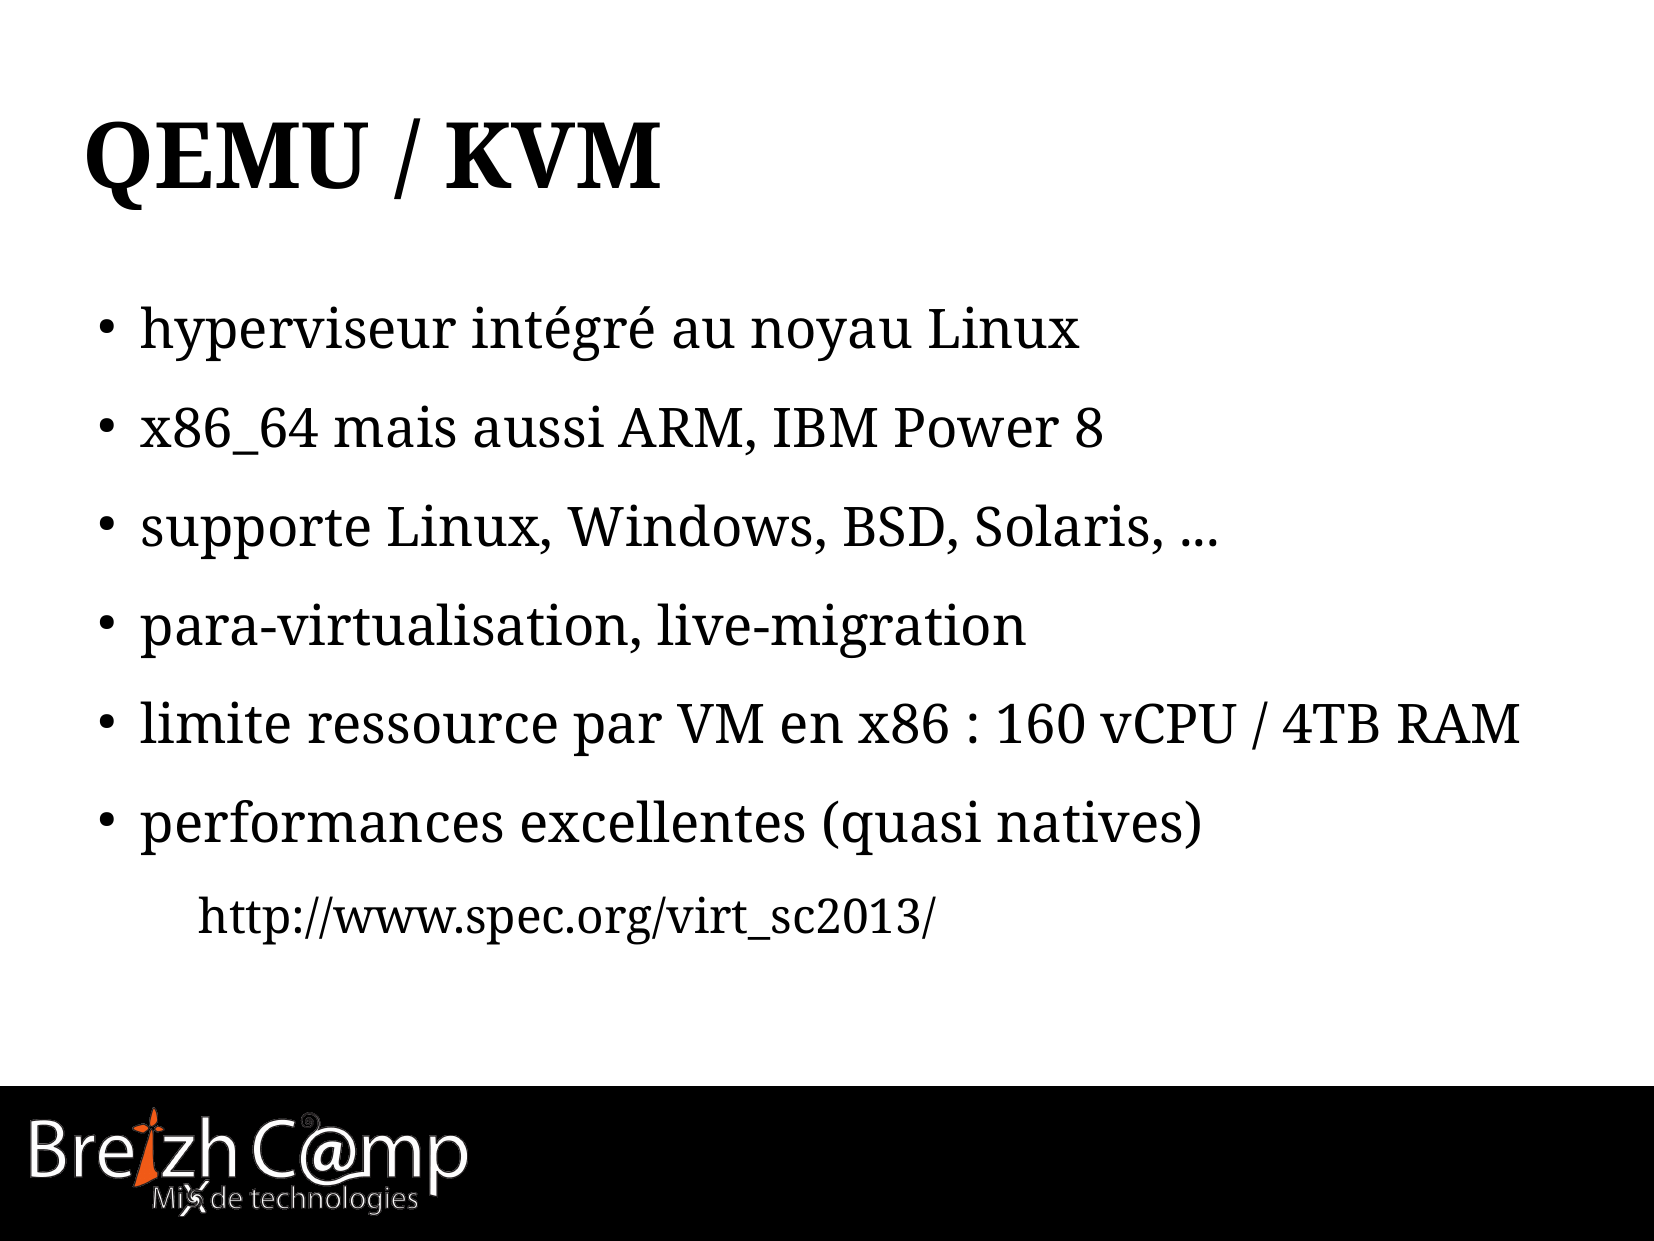

# QEMU / KVM
hyperviseur intégré au noyau Linux
x86_64 mais aussi ARM, IBM Power 8
supporte Linux, Windows, BSD, Solaris, ...
para-virtualisation, live-migration
limite ressource par VM en x86 : 160 vCPU / 4TB RAM
performances excellentes (quasi natives)
http://www.spec.org/virt_sc2013/
30